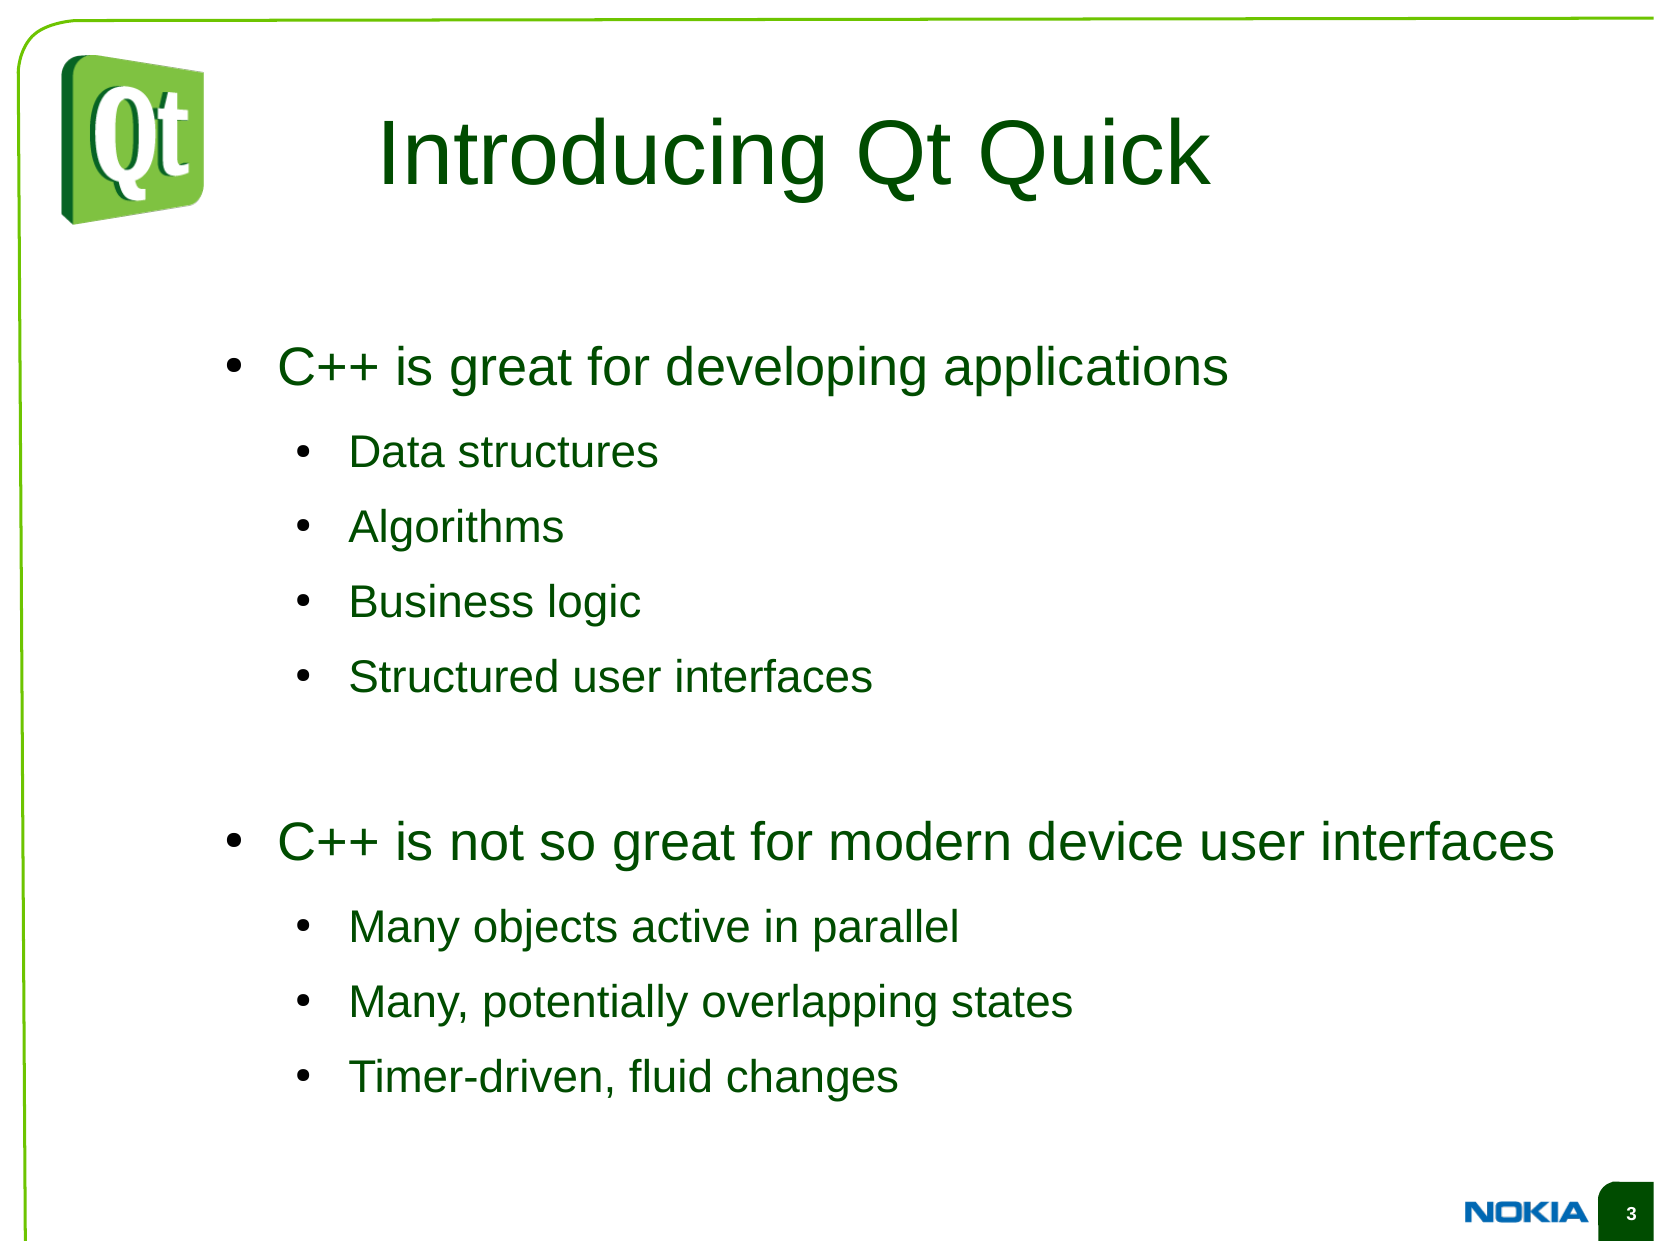

# Introducing Qt Quick
C++ is great for developing applications
Data structures
Algorithms
Business logic
Structured user interfaces
C++ is not so great for modern device user interfaces
Many objects active in parallel
Many, potentially overlapping states
Timer-driven, fluid changes